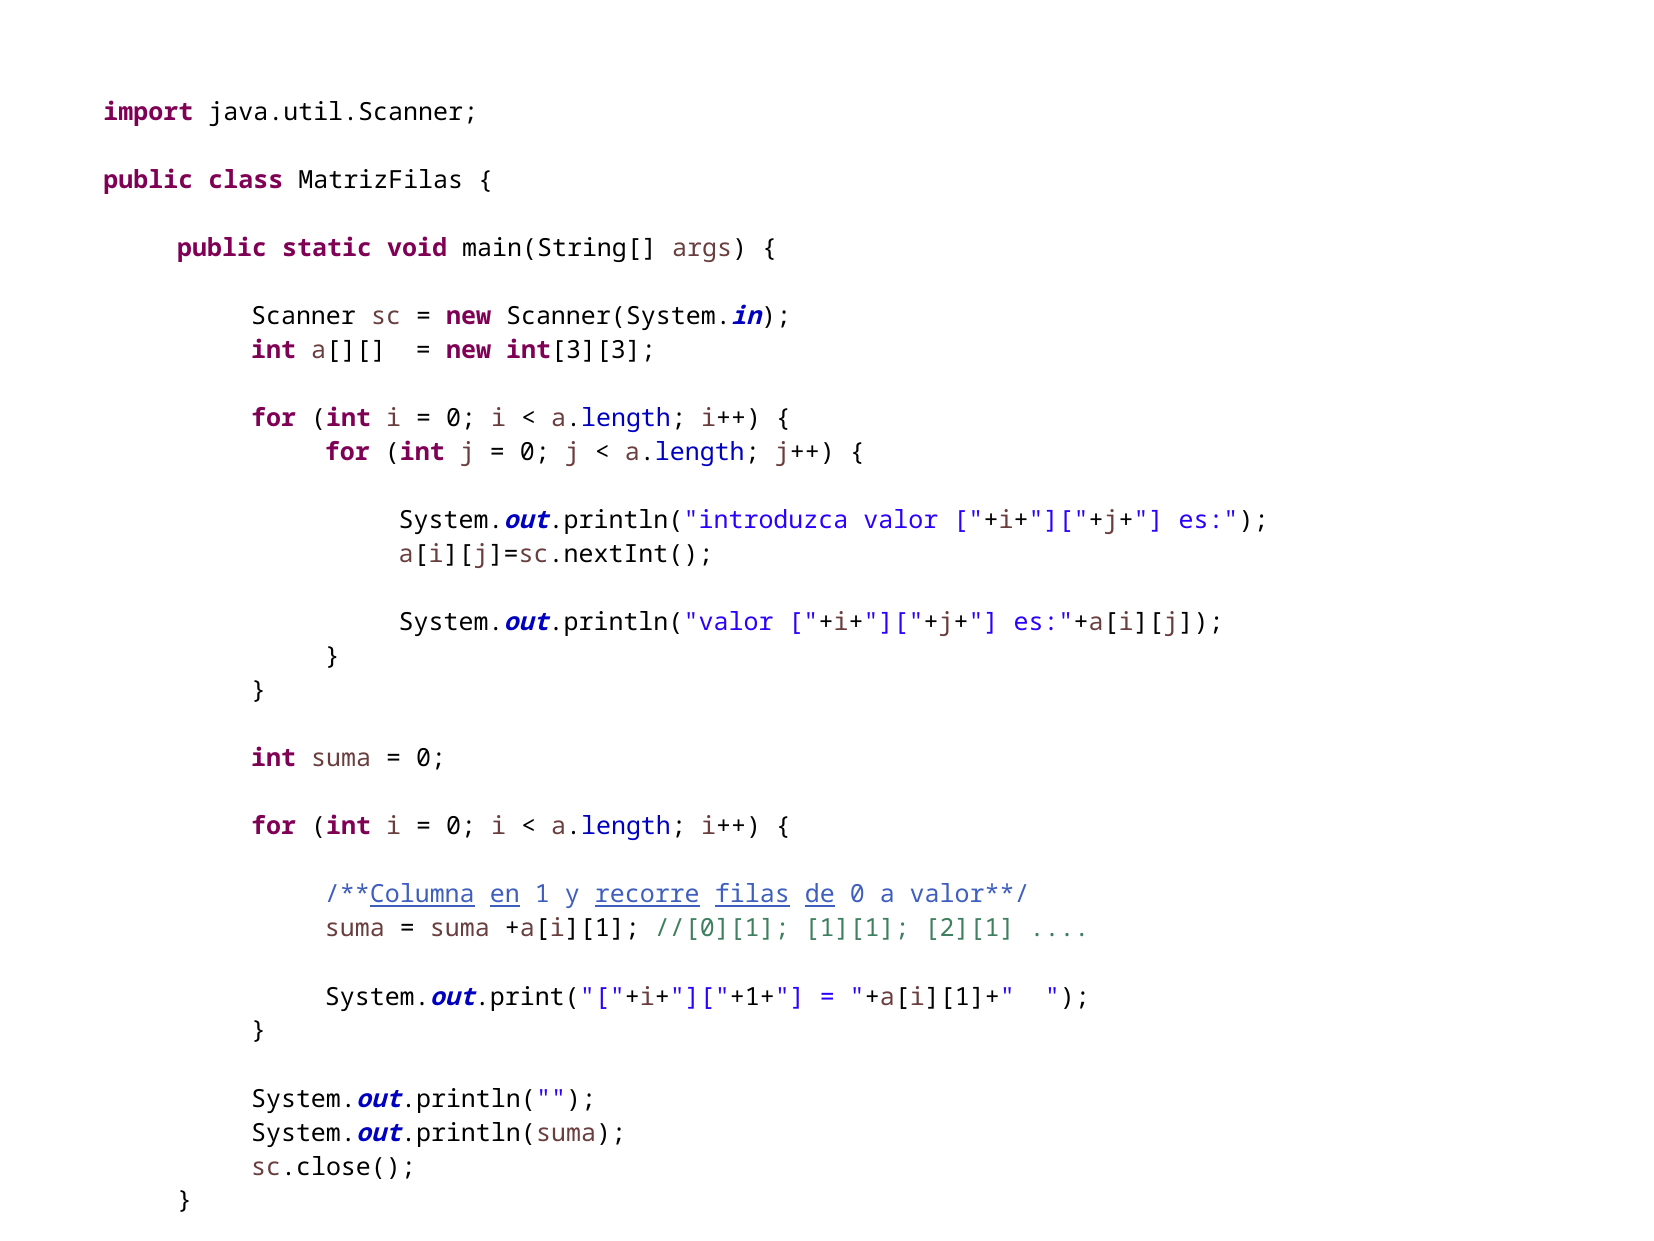

import java.util.Scanner;
public class MatrizFilas {
	public static void main(String[] args) {
		Scanner sc = new Scanner(System.in);
		int a[][] = new int[3][3];
		for (int i = 0; i < a.length; i++) {
			for (int j = 0; j < a.length; j++) {
				System.out.println("introduzca valor ["+i+"]["+j+"] es:");
				a[i][j]=sc.nextInt();
				System.out.println("valor ["+i+"]["+j+"] es:"+a[i][j]);
			}
		}
		int suma = 0;
		for (int i = 0; i < a.length; i++) {
			/**Columna en 1 y recorre filas de 0 a valor**/
			suma = suma +a[i][1]; //[0][1]; [1][1]; [2][1] ....
			System.out.print("["+i+"]["+1+"] = "+a[i][1]+" ");
		}
		System.out.println("");
		System.out.println(suma);
		sc.close();
	}
}